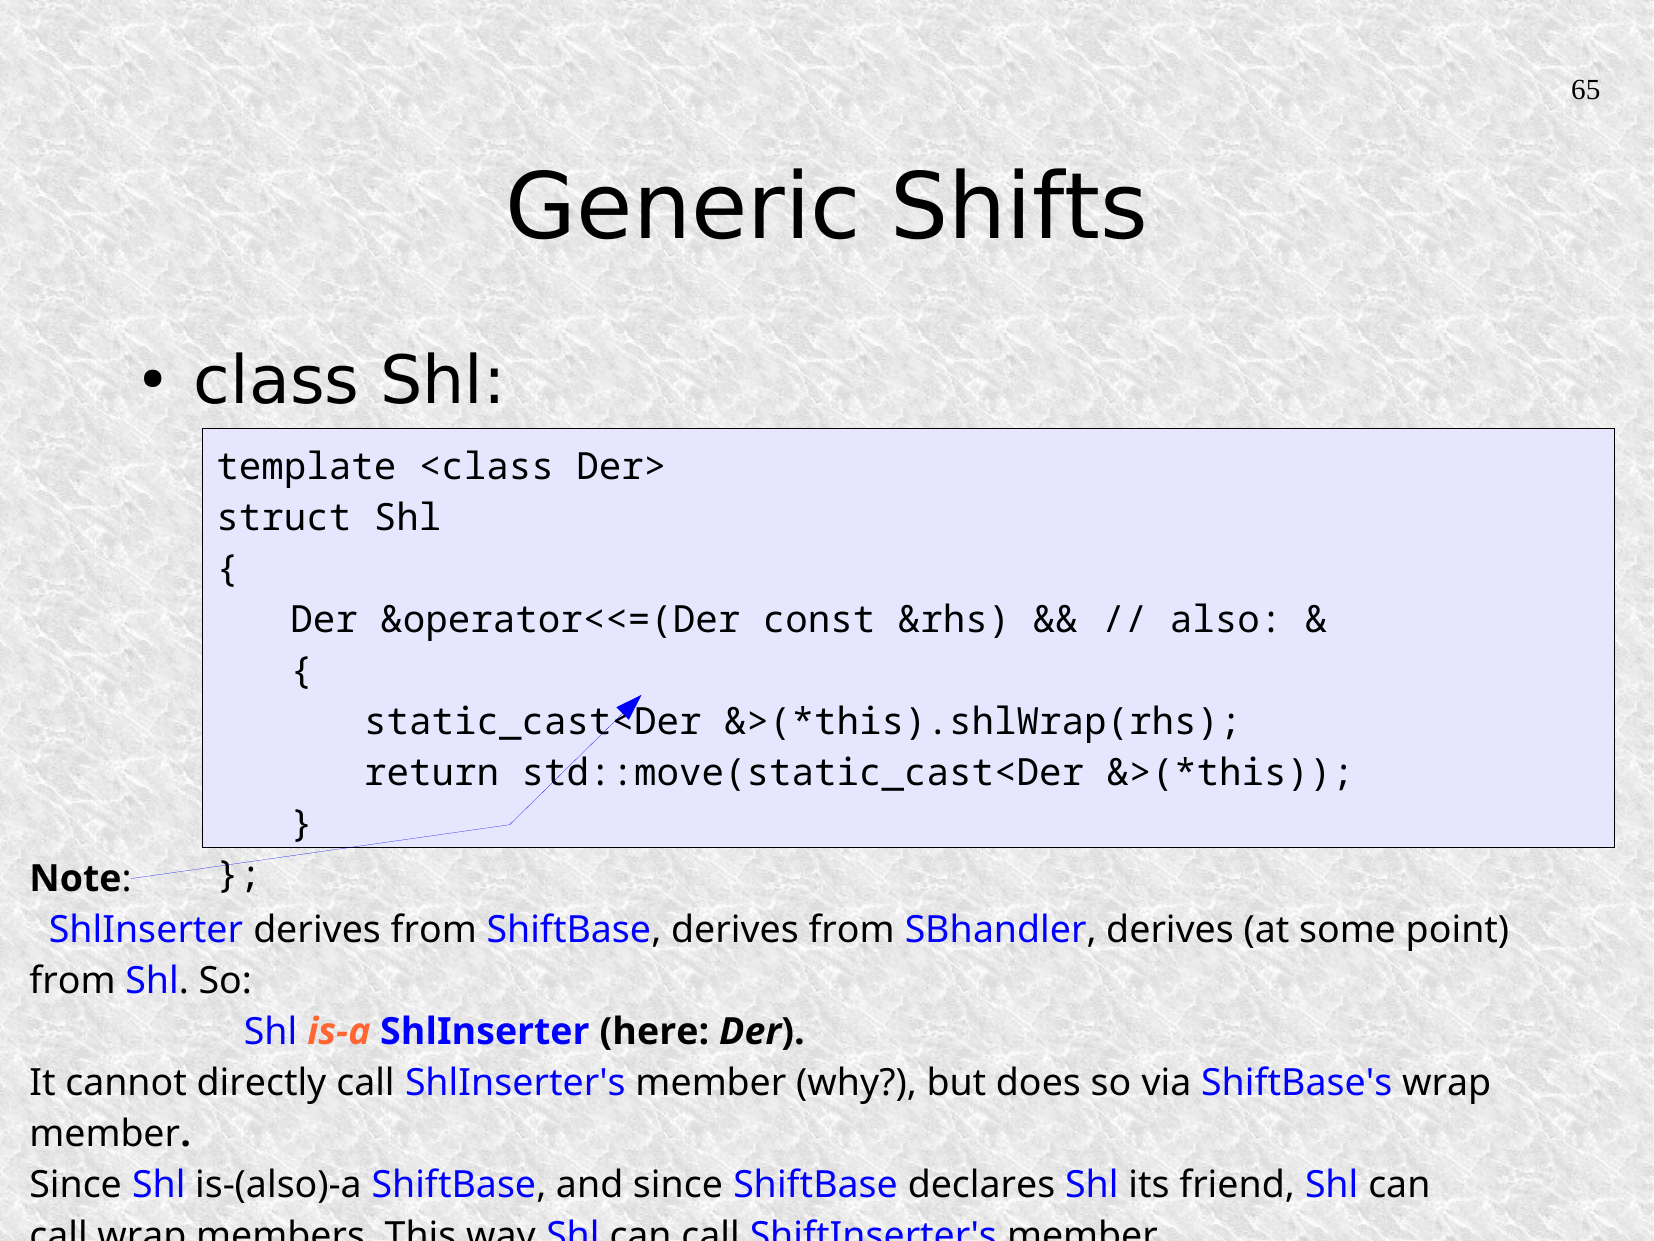

65
# Generic Shifts
class Shl:
template <class Der>
struct Shl
{
	Der &operator<<=(Der const &rhs) &&	// also: &
	{
		static_cast<Der &>(*this).shlWrap(rhs);
		return std::move(static_cast<Der &>(*this));
	}
};
Note:
 ShlInserter derives from ShiftBase, derives from SBhandler, derives (at some point)
from Shl. So:
 Shl is-a ShlInserter (here: Der).
It cannot directly call ShlInserter's member (why?), but does so via ShiftBase's wrap
member.
Since Shl is-(also)-a ShiftBase, and since ShiftBase declares Shl its friend, Shl can
call wrap members. This way Shl can call ShiftInserter's member.